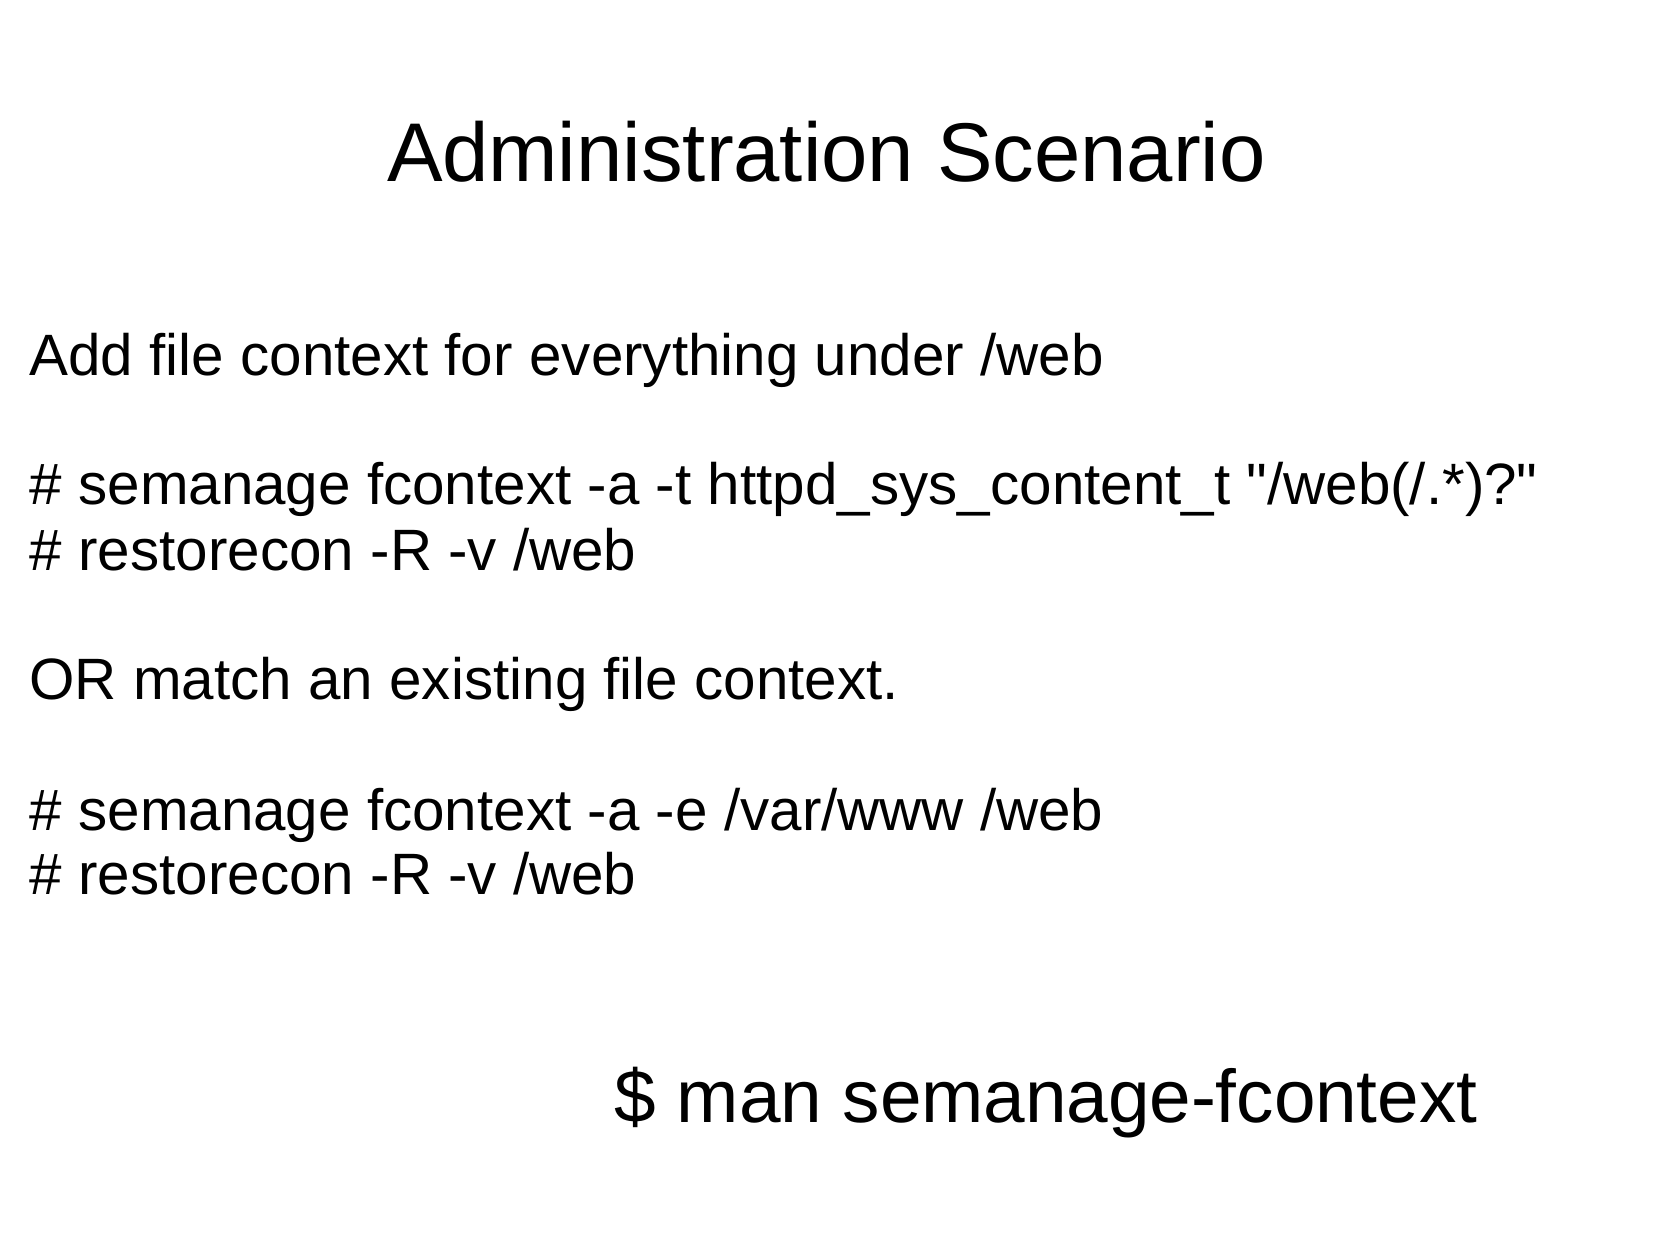

# Administration Scenario
Add file context for everything under /web
# semanage fcontext -a -t httpd_sys_content_t "/web(/.*)?"
# restorecon -R -v /web
OR match an existing file context.
# semanage fcontext -a -e /var/www /web
# restorecon -R -v /web
$ man semanage-fcontext